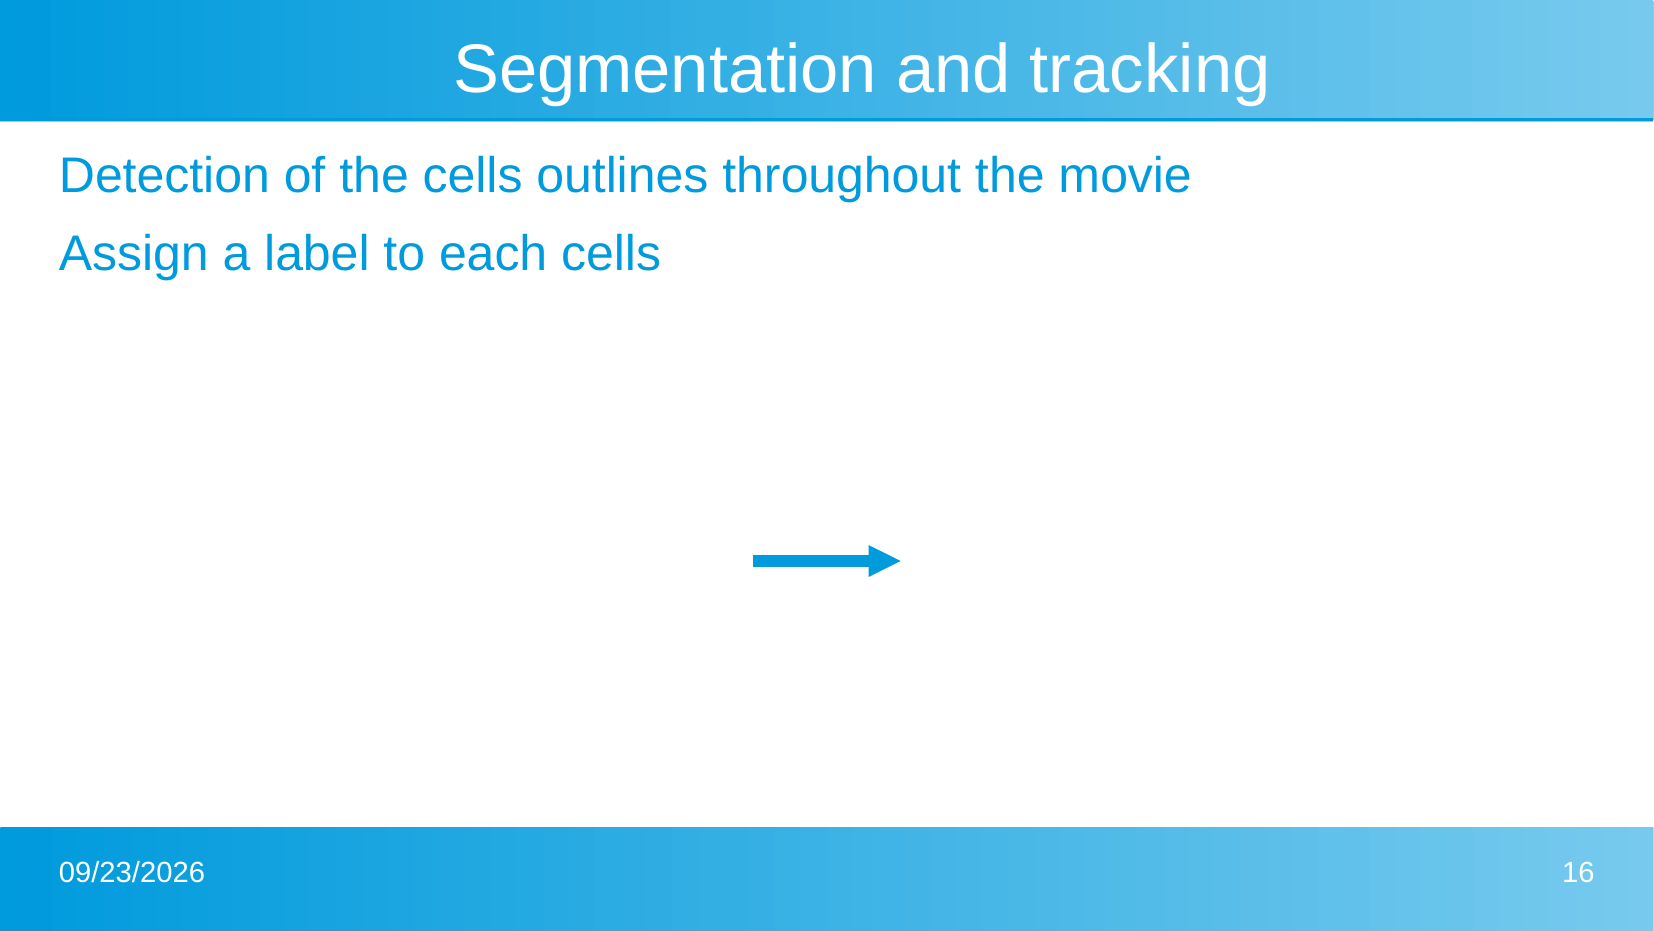

# Segmentation and tracking
Detection of the cells outlines throughout the movie
Assign a label to each cells
16